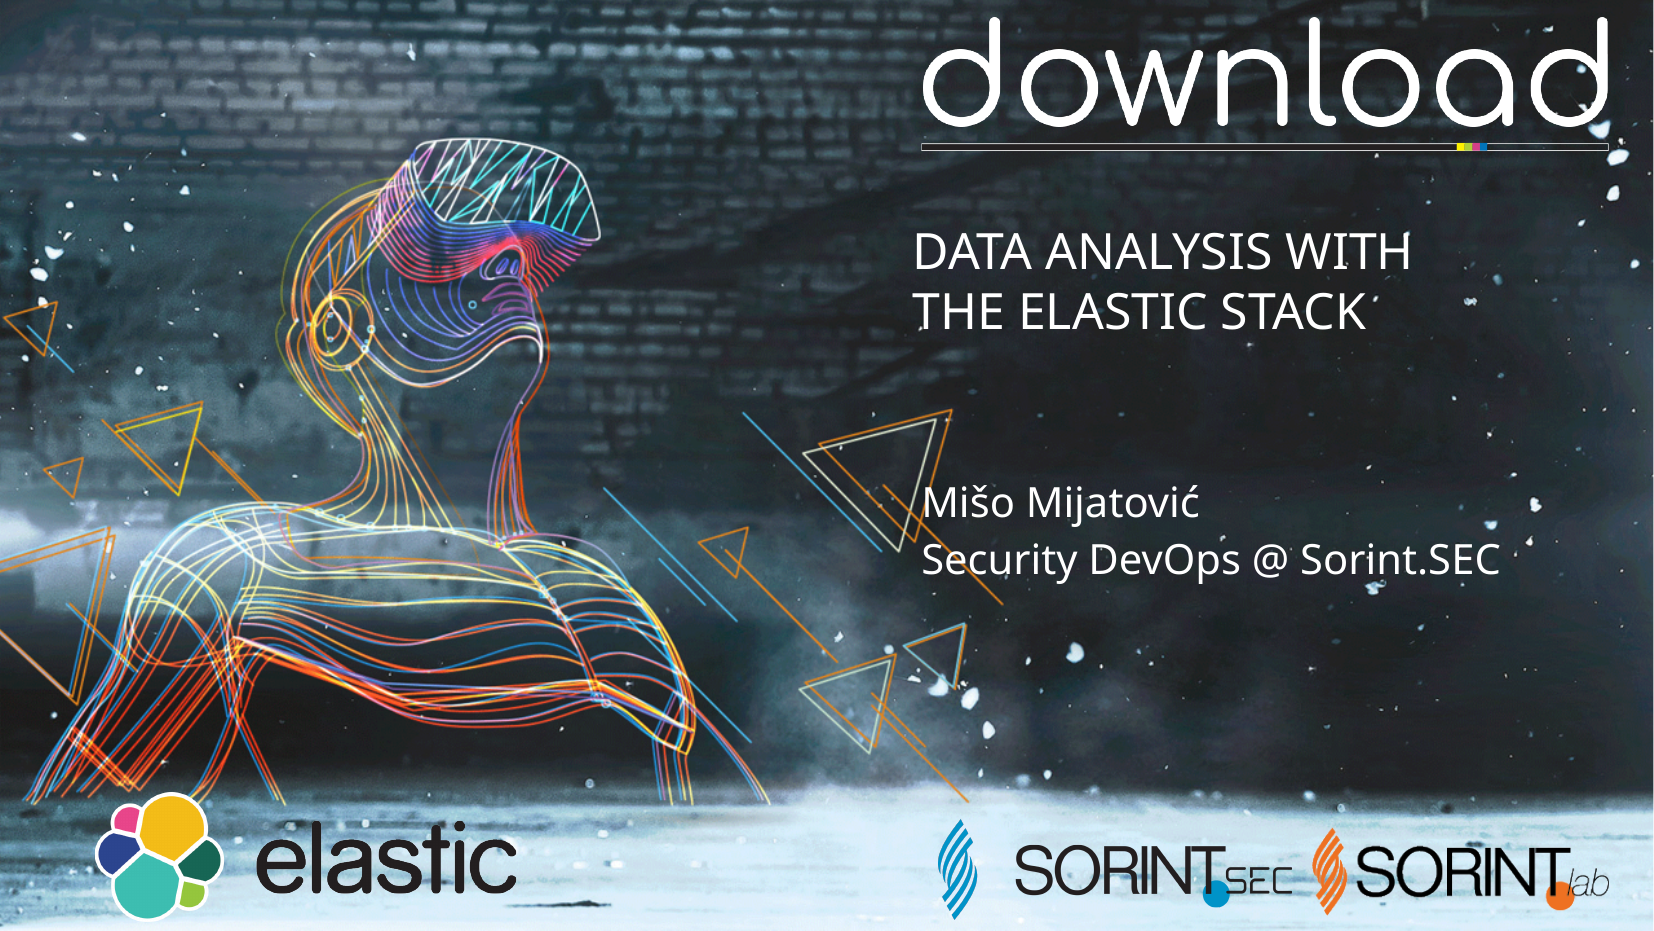

# DATA ANALYSIS WITH THE ELASTIC STACK
Mišo Mijatović
Security DevOps @ Sorint.SEC